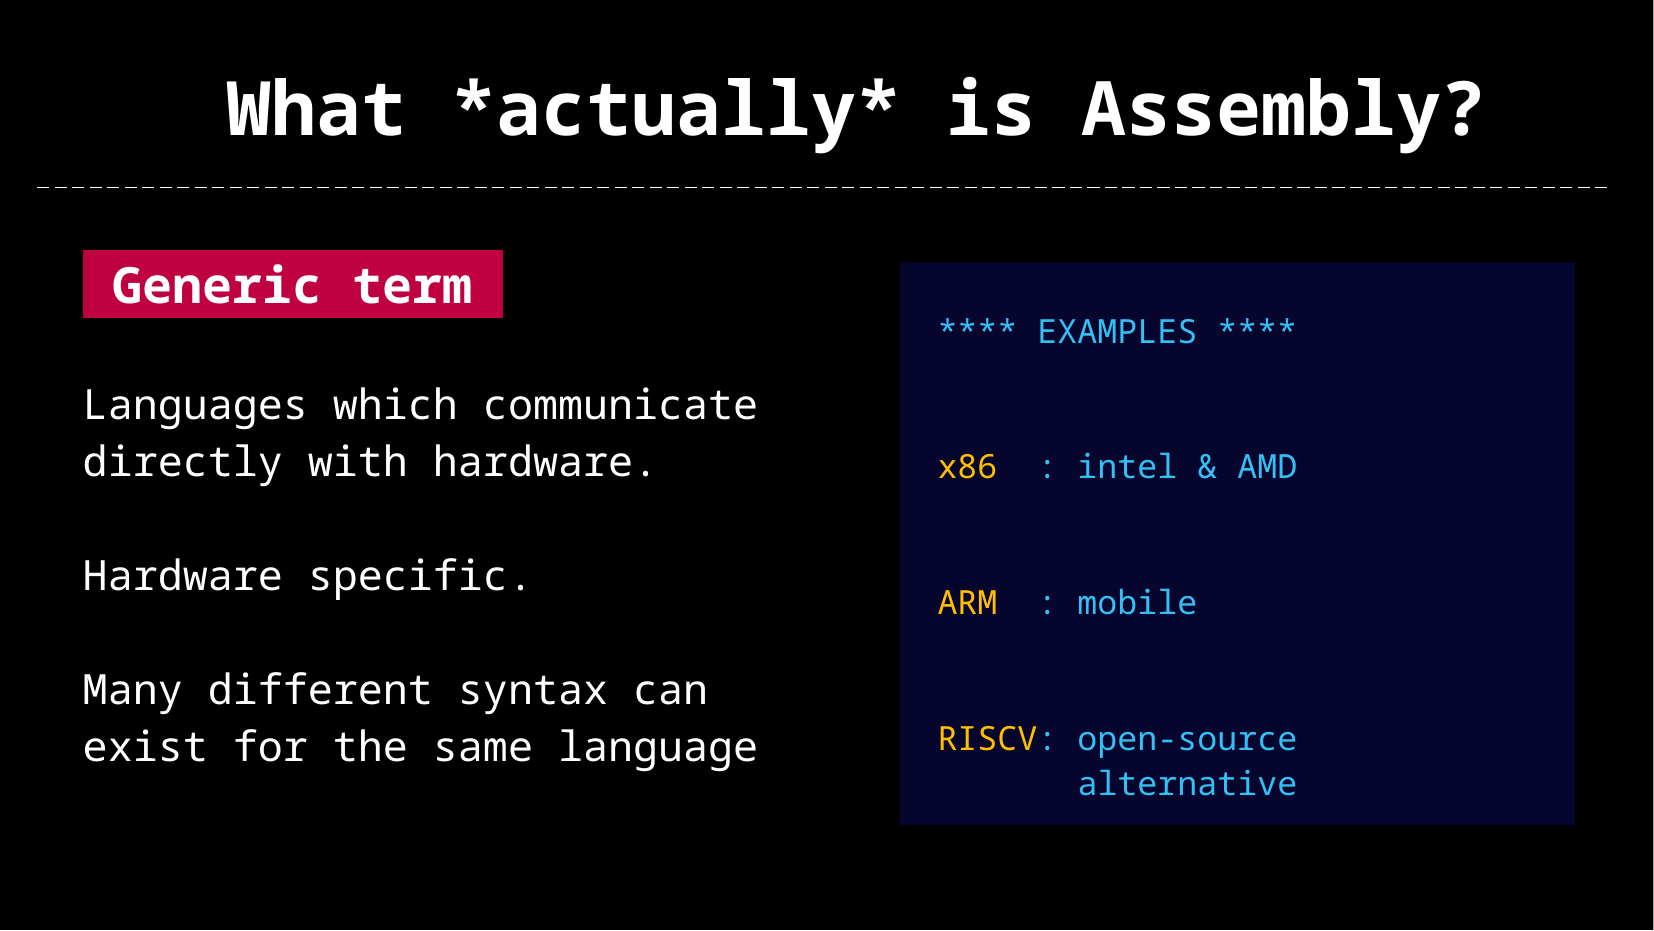

# What *actually* is Assembly?
 Generic term
Languages which communicate directly with hardware.
Hardware specific.
Many different syntax can exist for the same language
**** EXAMPLES ****
x86 : intel & AMD
ARM : mobile
RISCV: open-source
 alternative